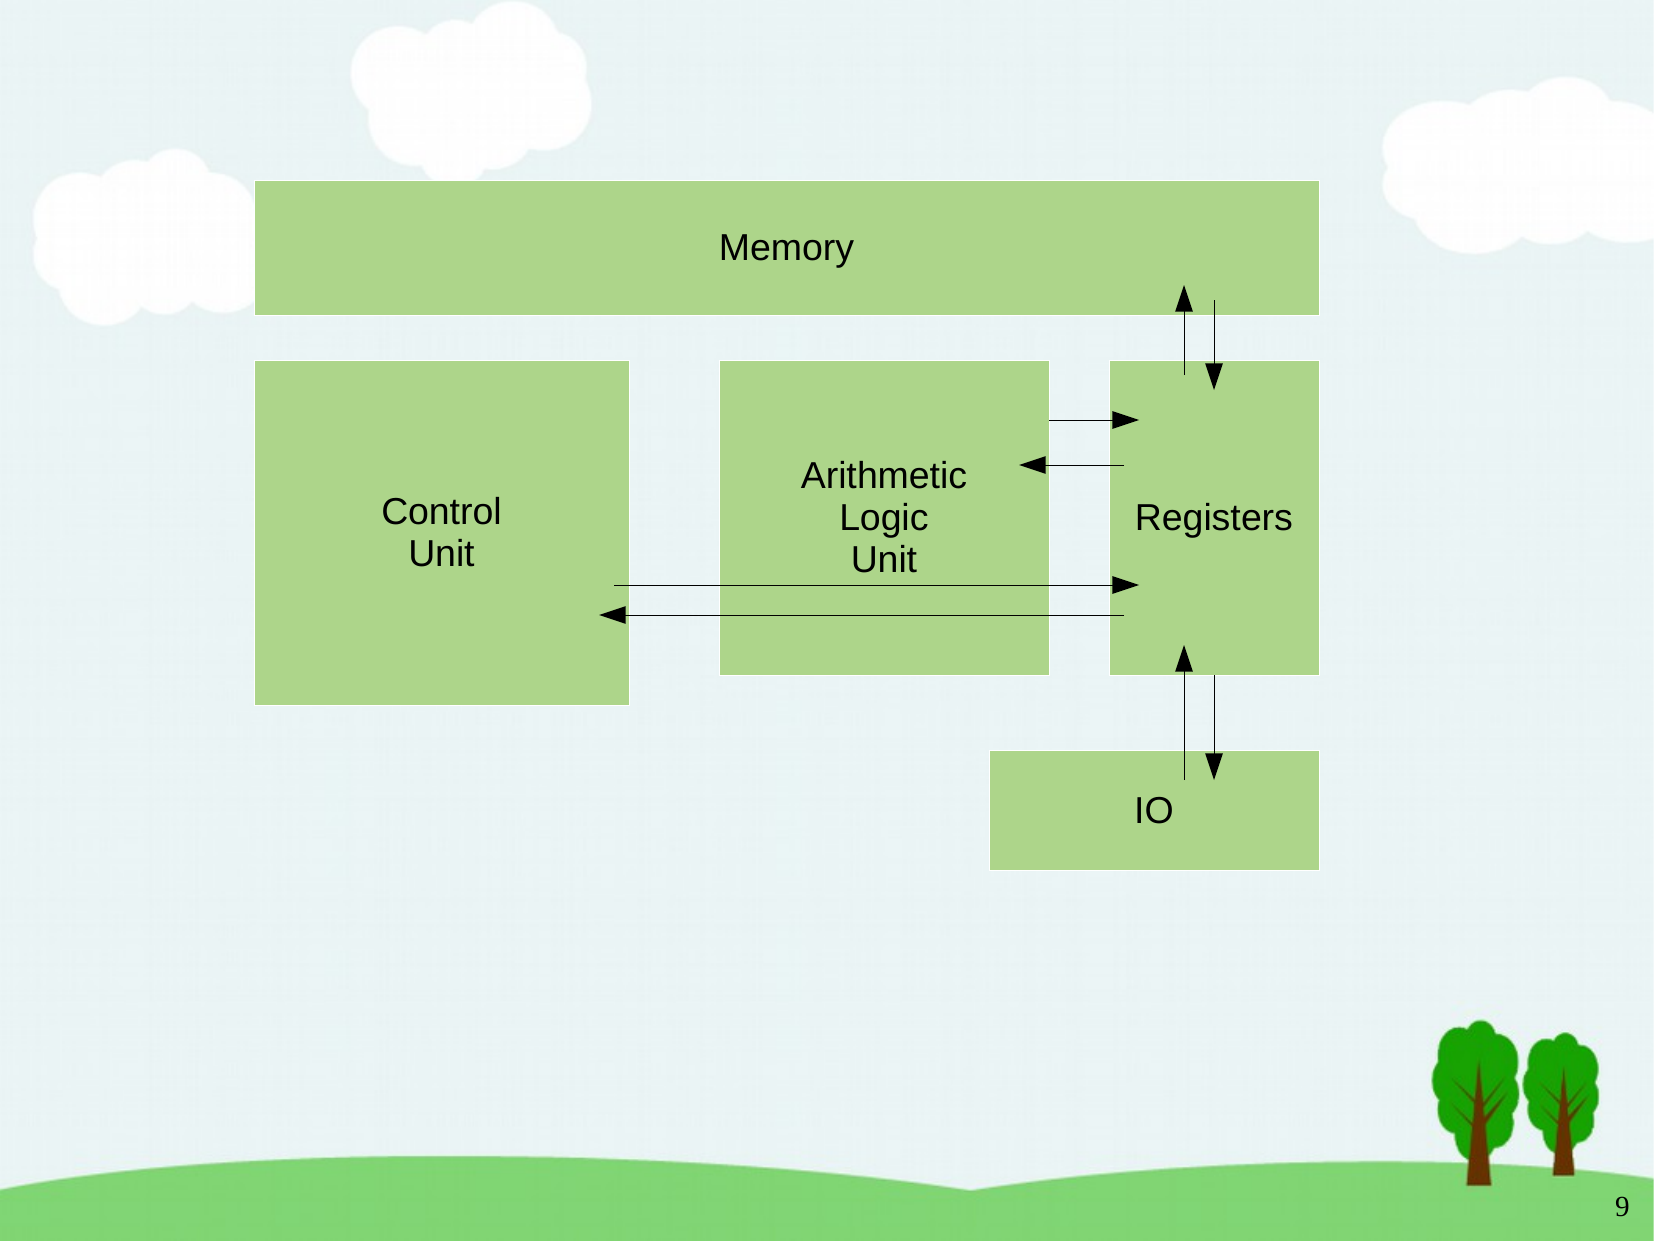

Memory
Control
Unit
Arithmetic
Logic
Unit
Registers
IO
9